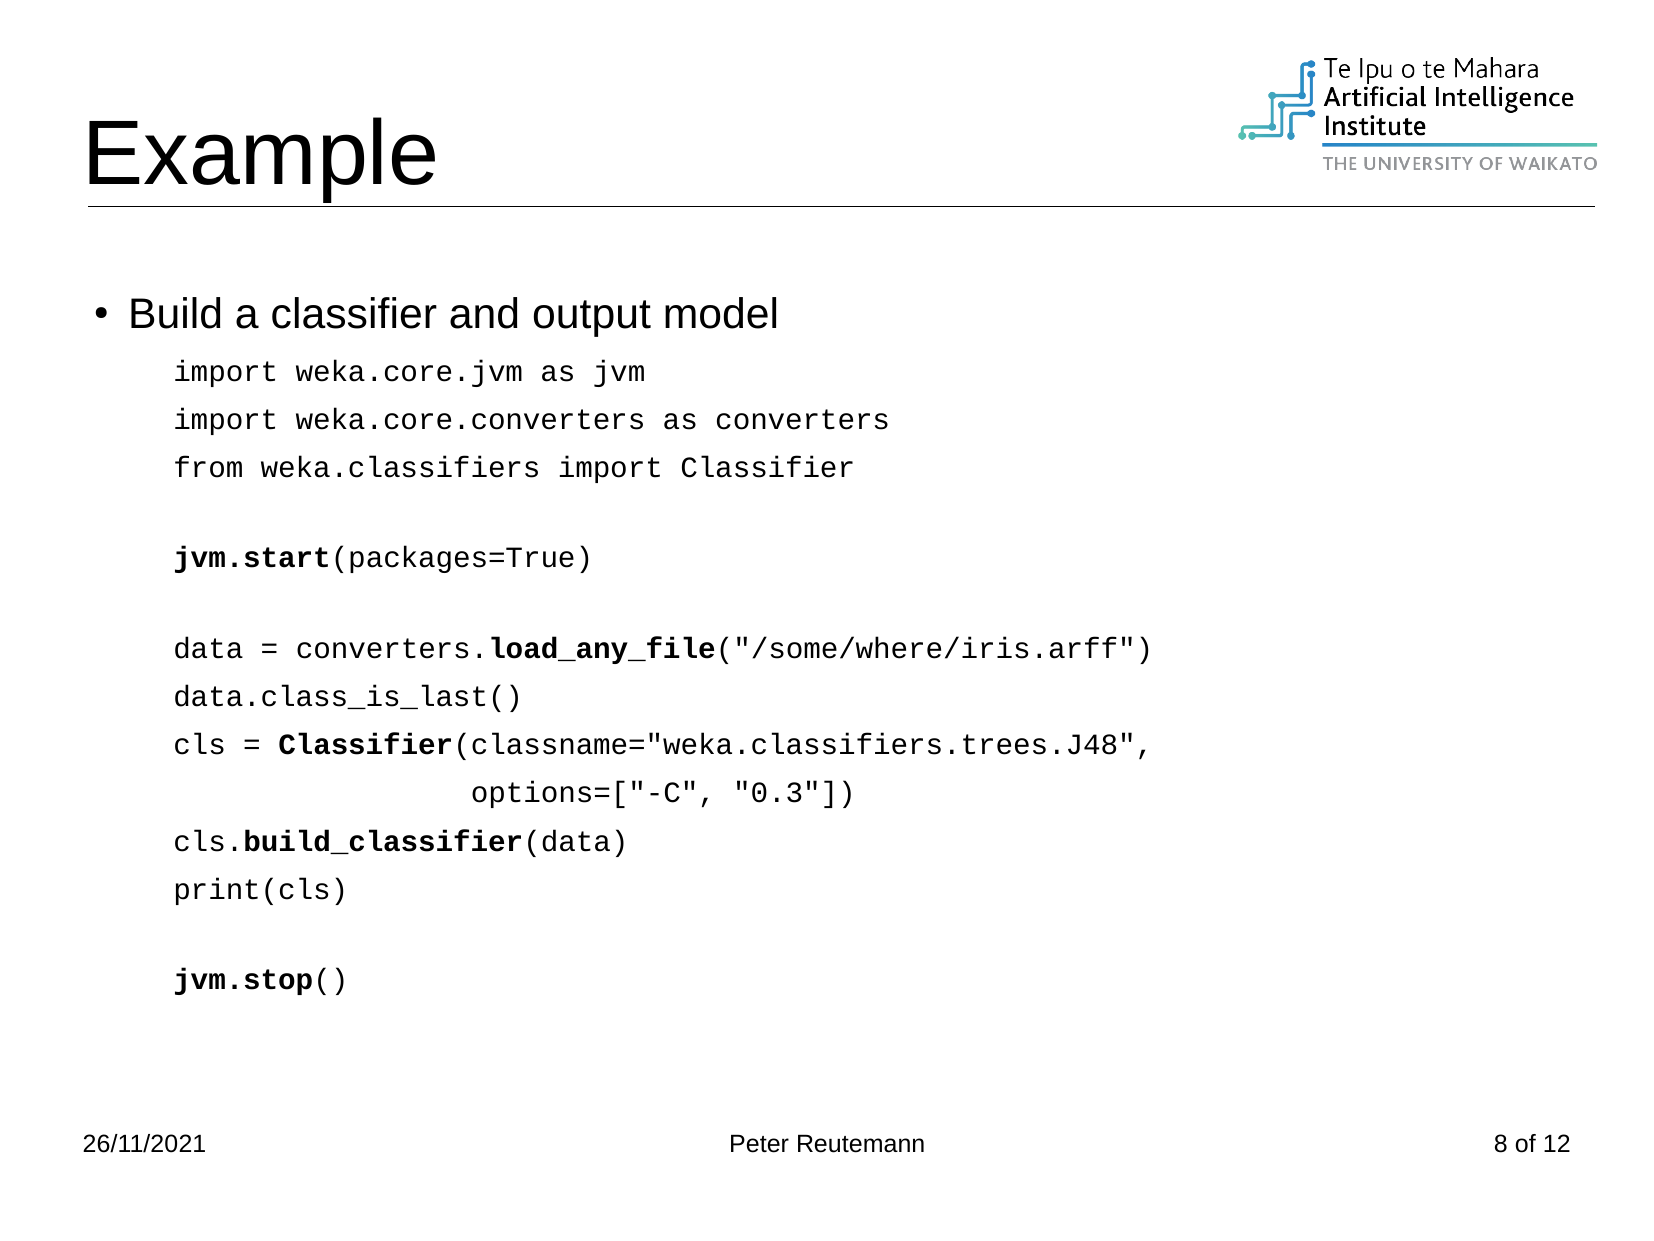

# Example
Build a classifier and output model
import weka.core.jvm as jvm
import weka.core.converters as converters
from weka.classifiers import Classifier
jvm.start(packages=True)
data = converters.load_any_file("/some/where/iris.arff")
data.class_is_last()
cls = Classifier(classname="weka.classifiers.trees.J48",
 options=["-C", "0.3"])
cls.build_classifier(data)
print(cls)
jvm.stop()
26/11/2021
Peter Reutemann
8